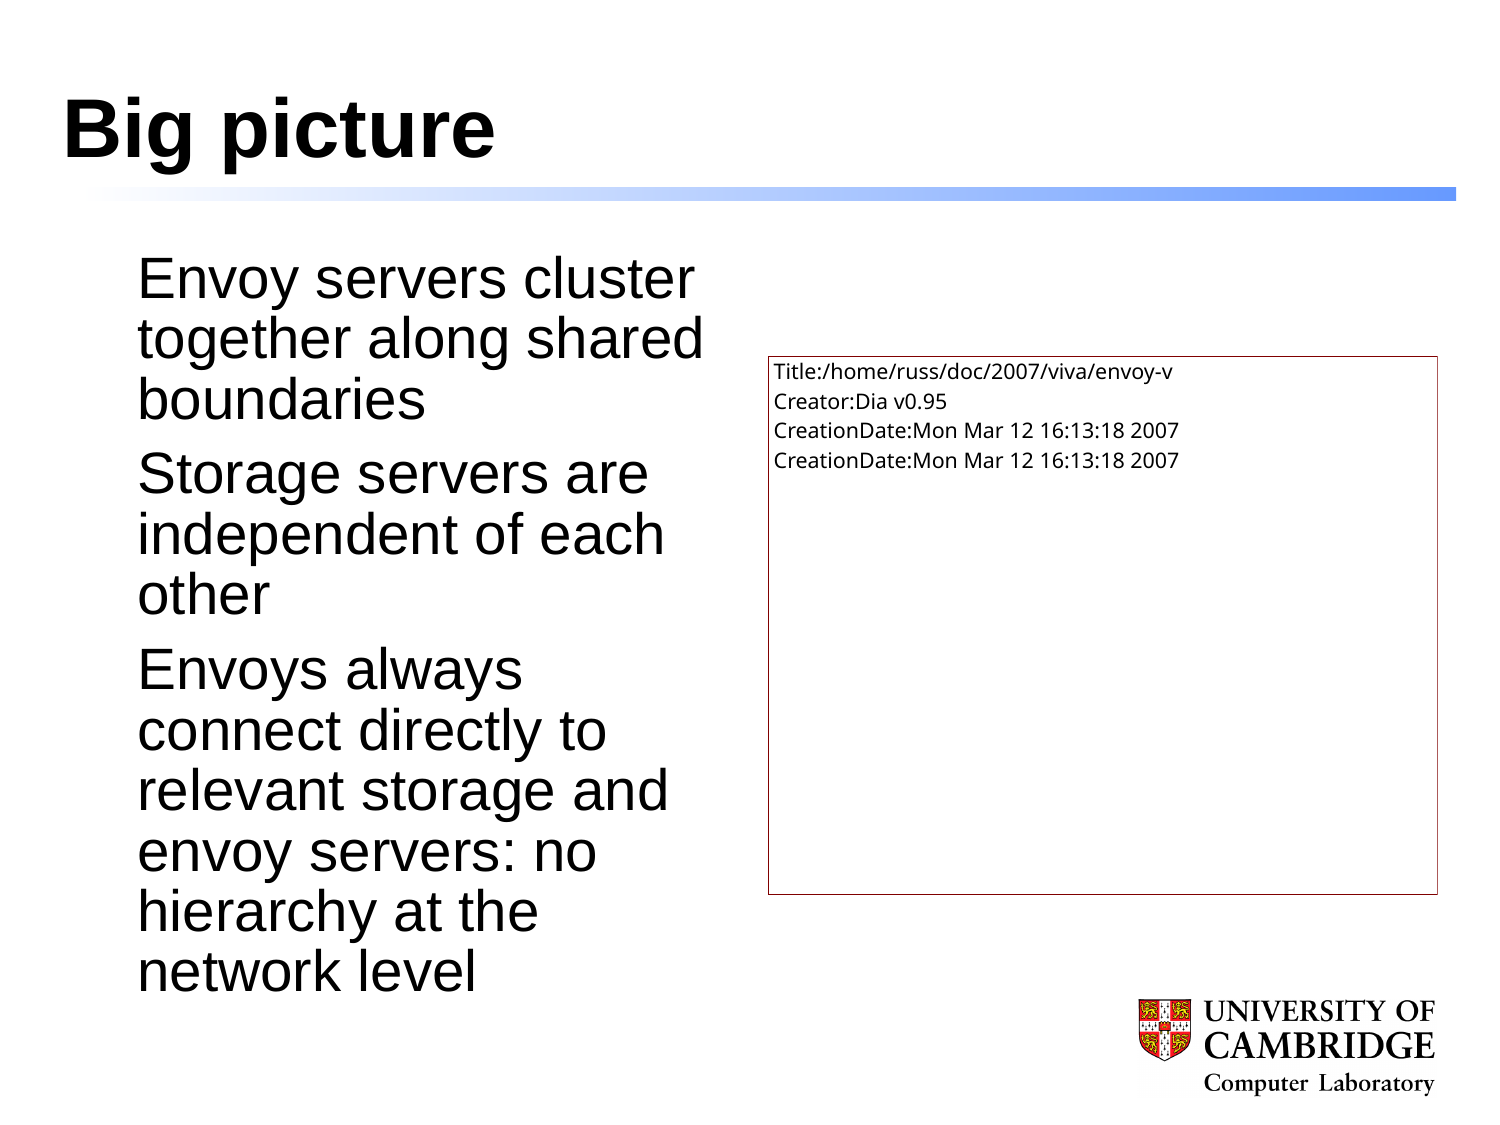

# Big picture
Envoy servers cluster together along shared boundaries
Storage servers are independent of each other
Envoys always connect directly to relevant storage and envoy servers: no hierarchy at the network level